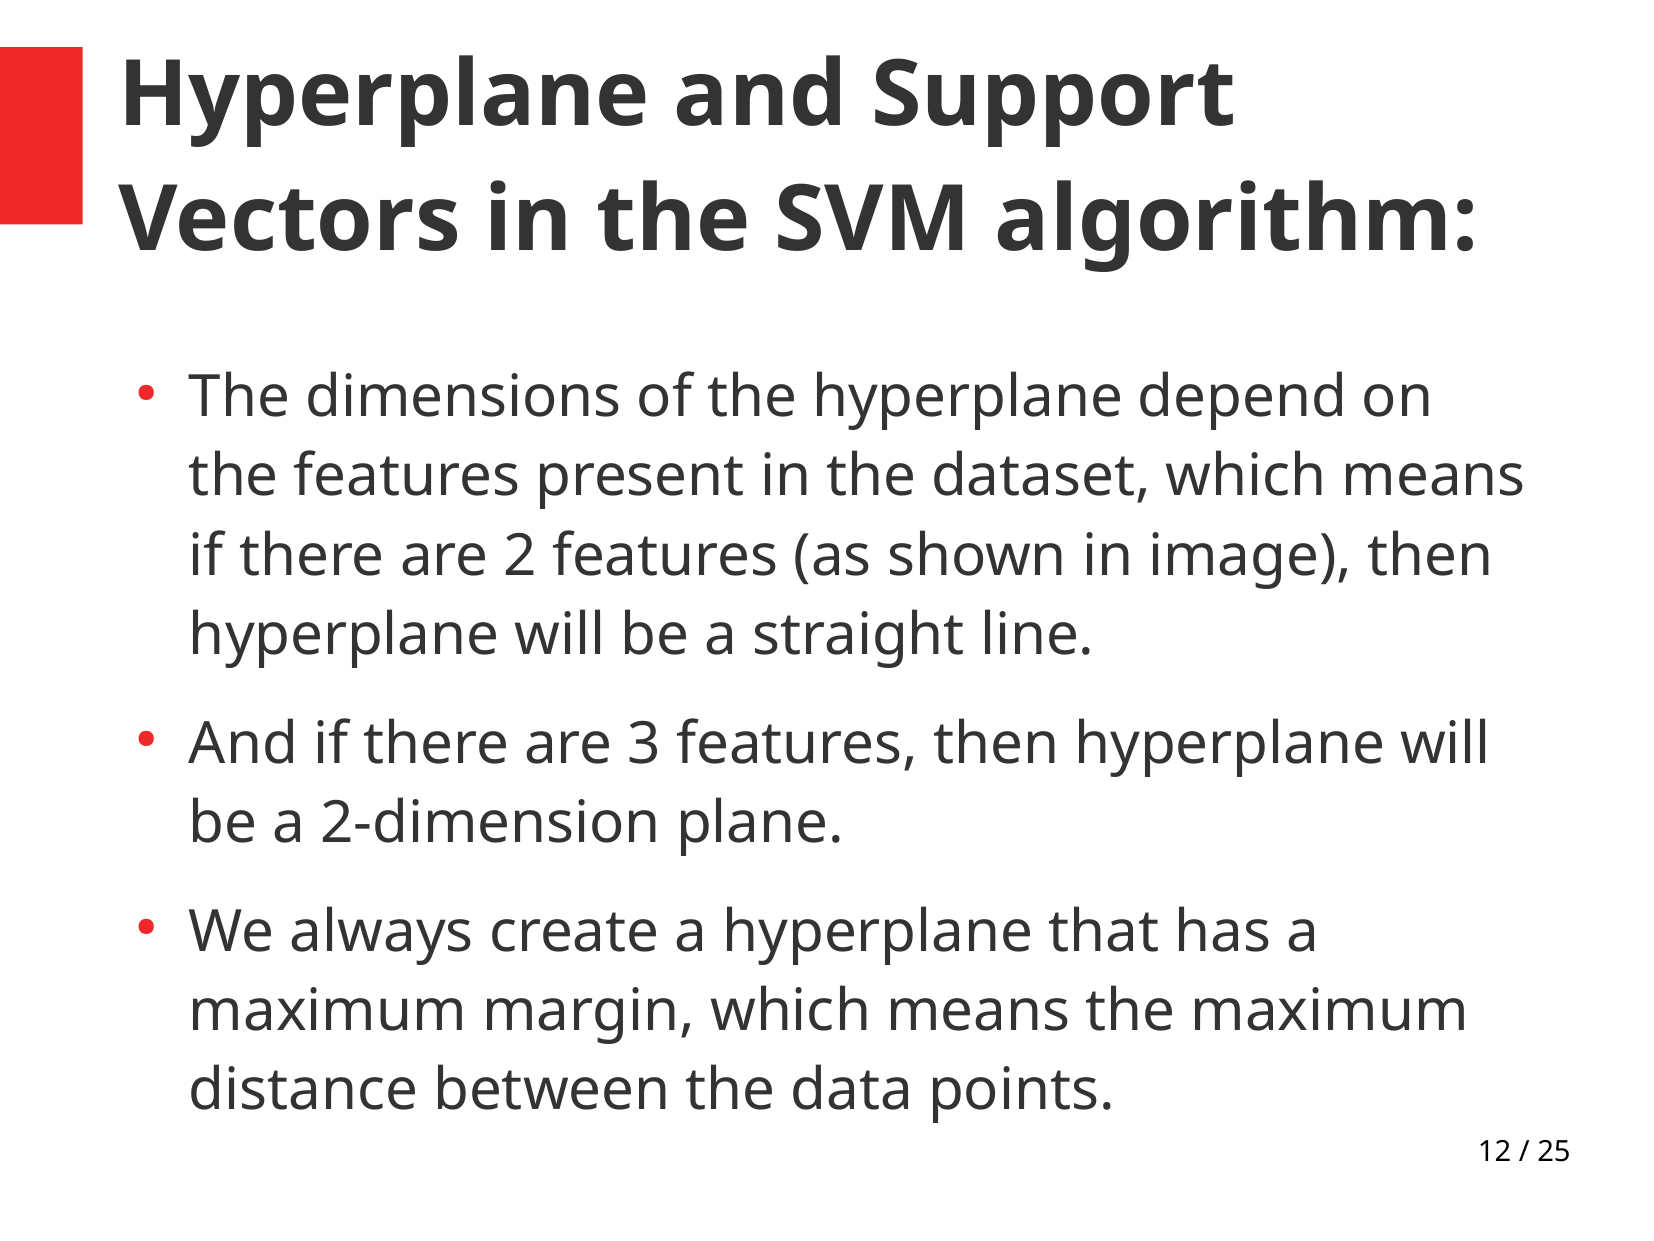

# Hyperplane and Support Vectors in the SVM algorithm:
The dimensions of the hyperplane depend on the features present in the dataset, which means if there are 2 features (as shown in image), then hyperplane will be a straight line.
And if there are 3 features, then hyperplane will be a 2-dimension plane.
We always create a hyperplane that has a maximum margin, which means the maximum distance between the data points.
12